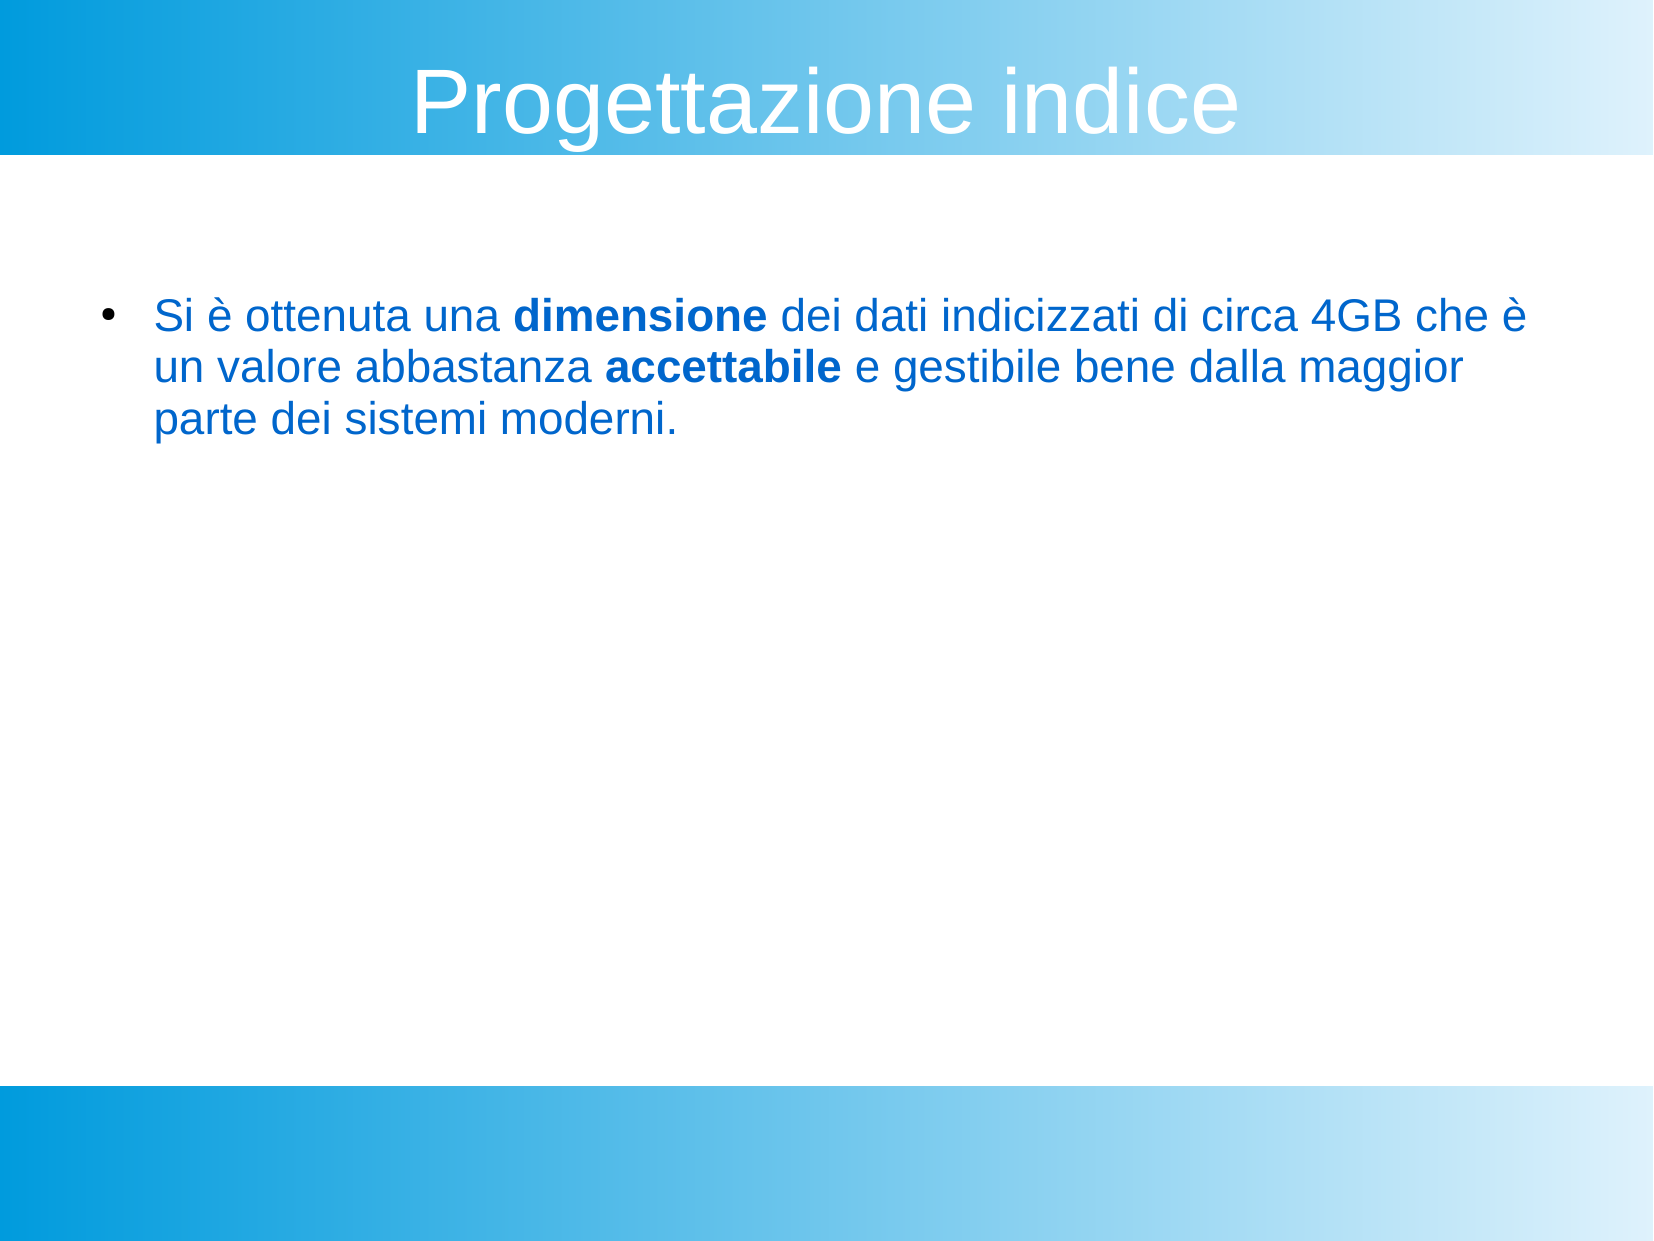

# Progettazione indice
Si è ottenuta una dimensione dei dati indicizzati di circa 4GB che è un valore abbastanza accettabile e gestibile bene dalla maggior parte dei sistemi moderni.